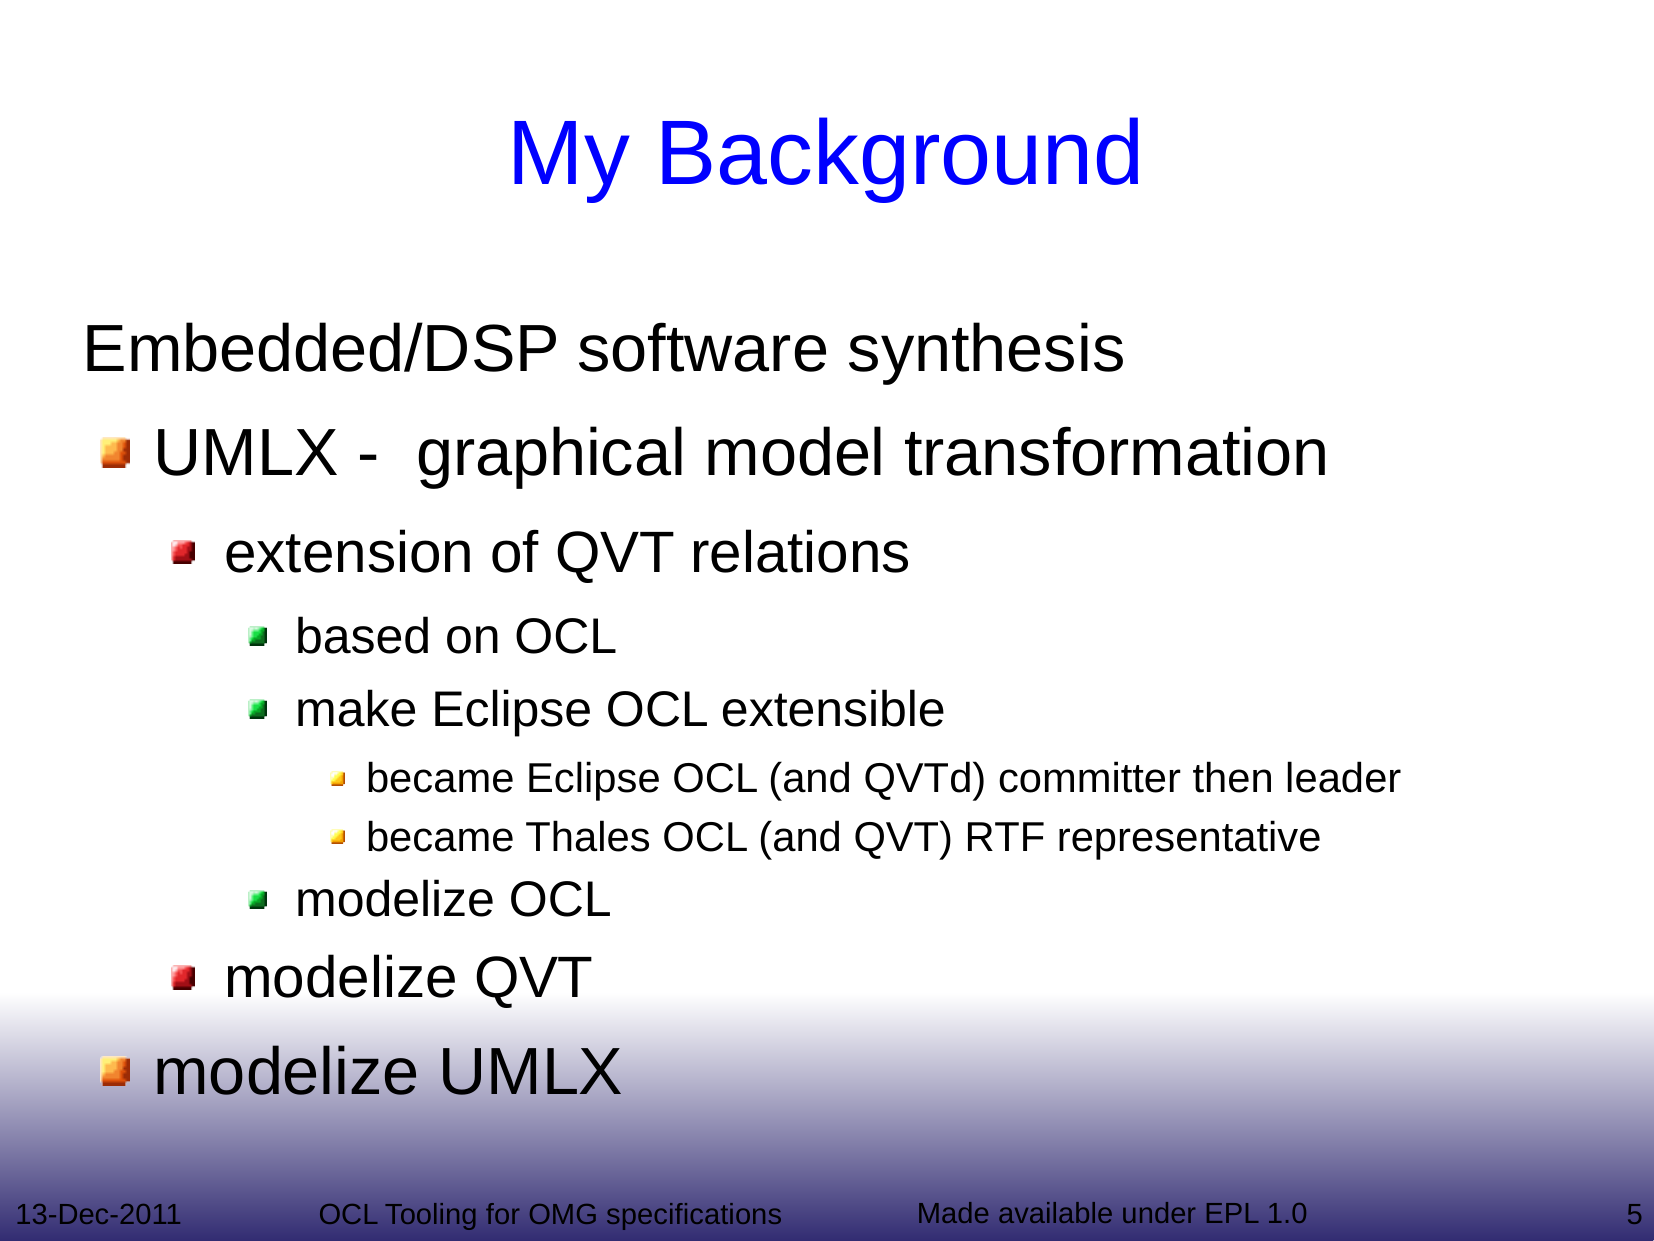

# My Background
Embedded/DSP software synthesis
UMLX - graphical model transformation
extension of QVT relations
based on OCL
make Eclipse OCL extensible
became Eclipse OCL (and QVTd) committer then leader
became Thales OCL (and QVT) RTF representative
modelize OCL
modelize QVT
modelize UMLX
13-Dec-2011
OCL Tooling for OMG specifications
5